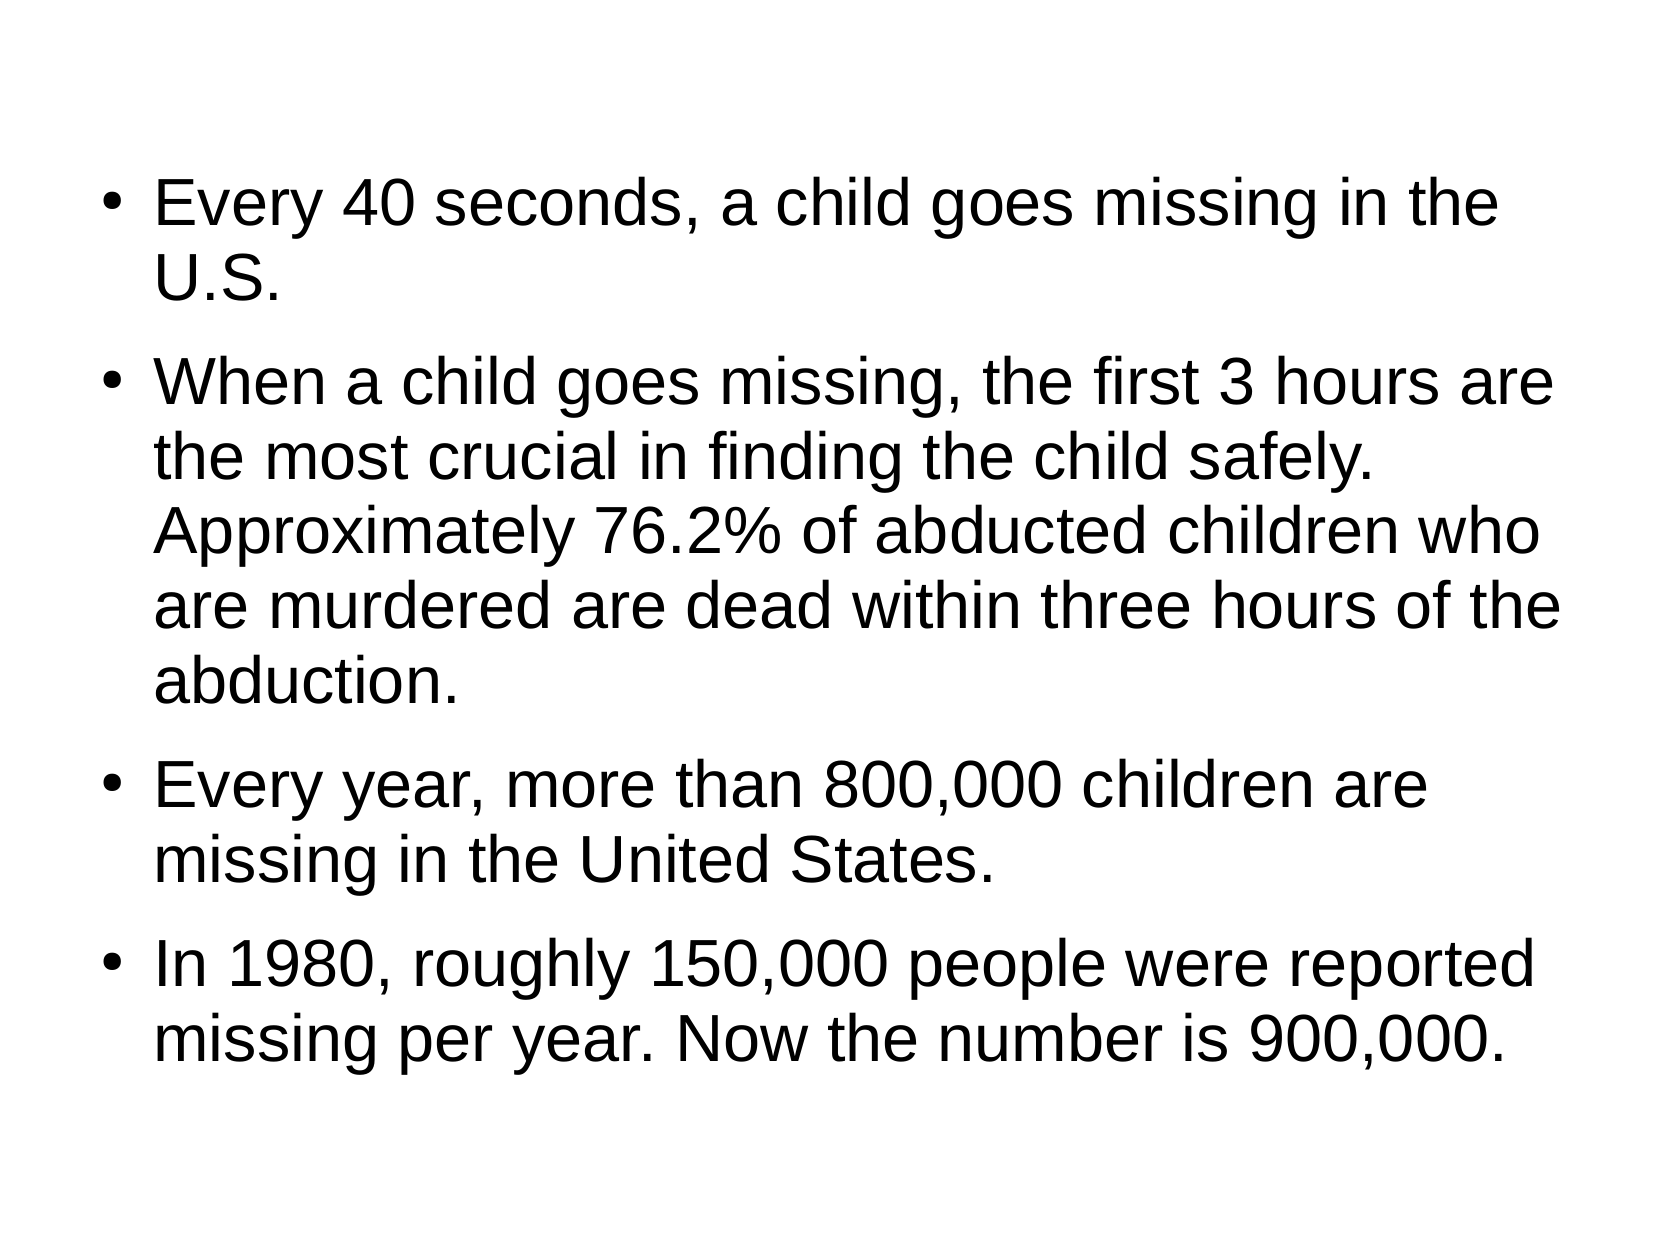

# Every 40 seconds, a child goes missing in the U.S.
When a child goes missing, the first 3 hours are the most crucial in finding the child safely. Approximately 76.2% of abducted children who are murdered are dead within three hours of the abduction.
Every year, more than 800,000 children are missing in the United States.
In 1980, roughly 150,000 people were reported missing per year. Now the number is 900,000.